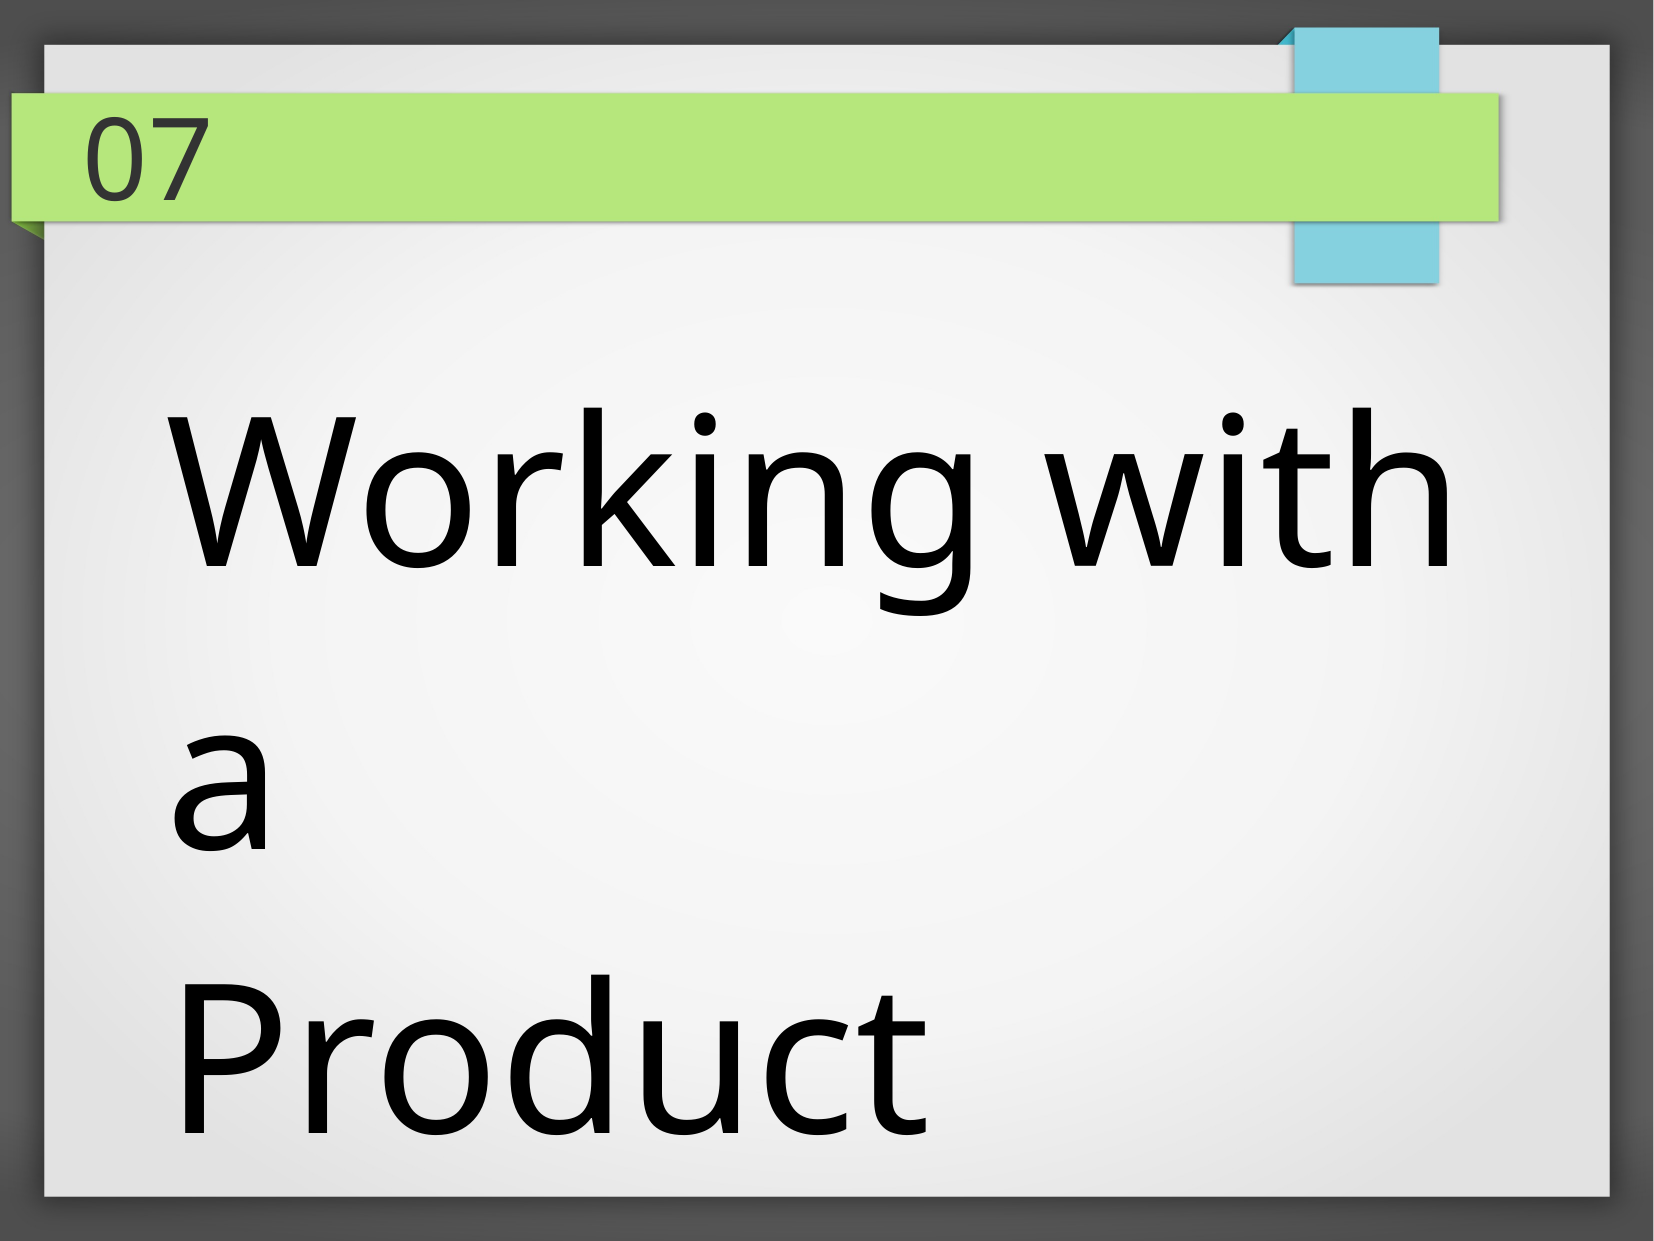

# 07
Working with a
Product Owner